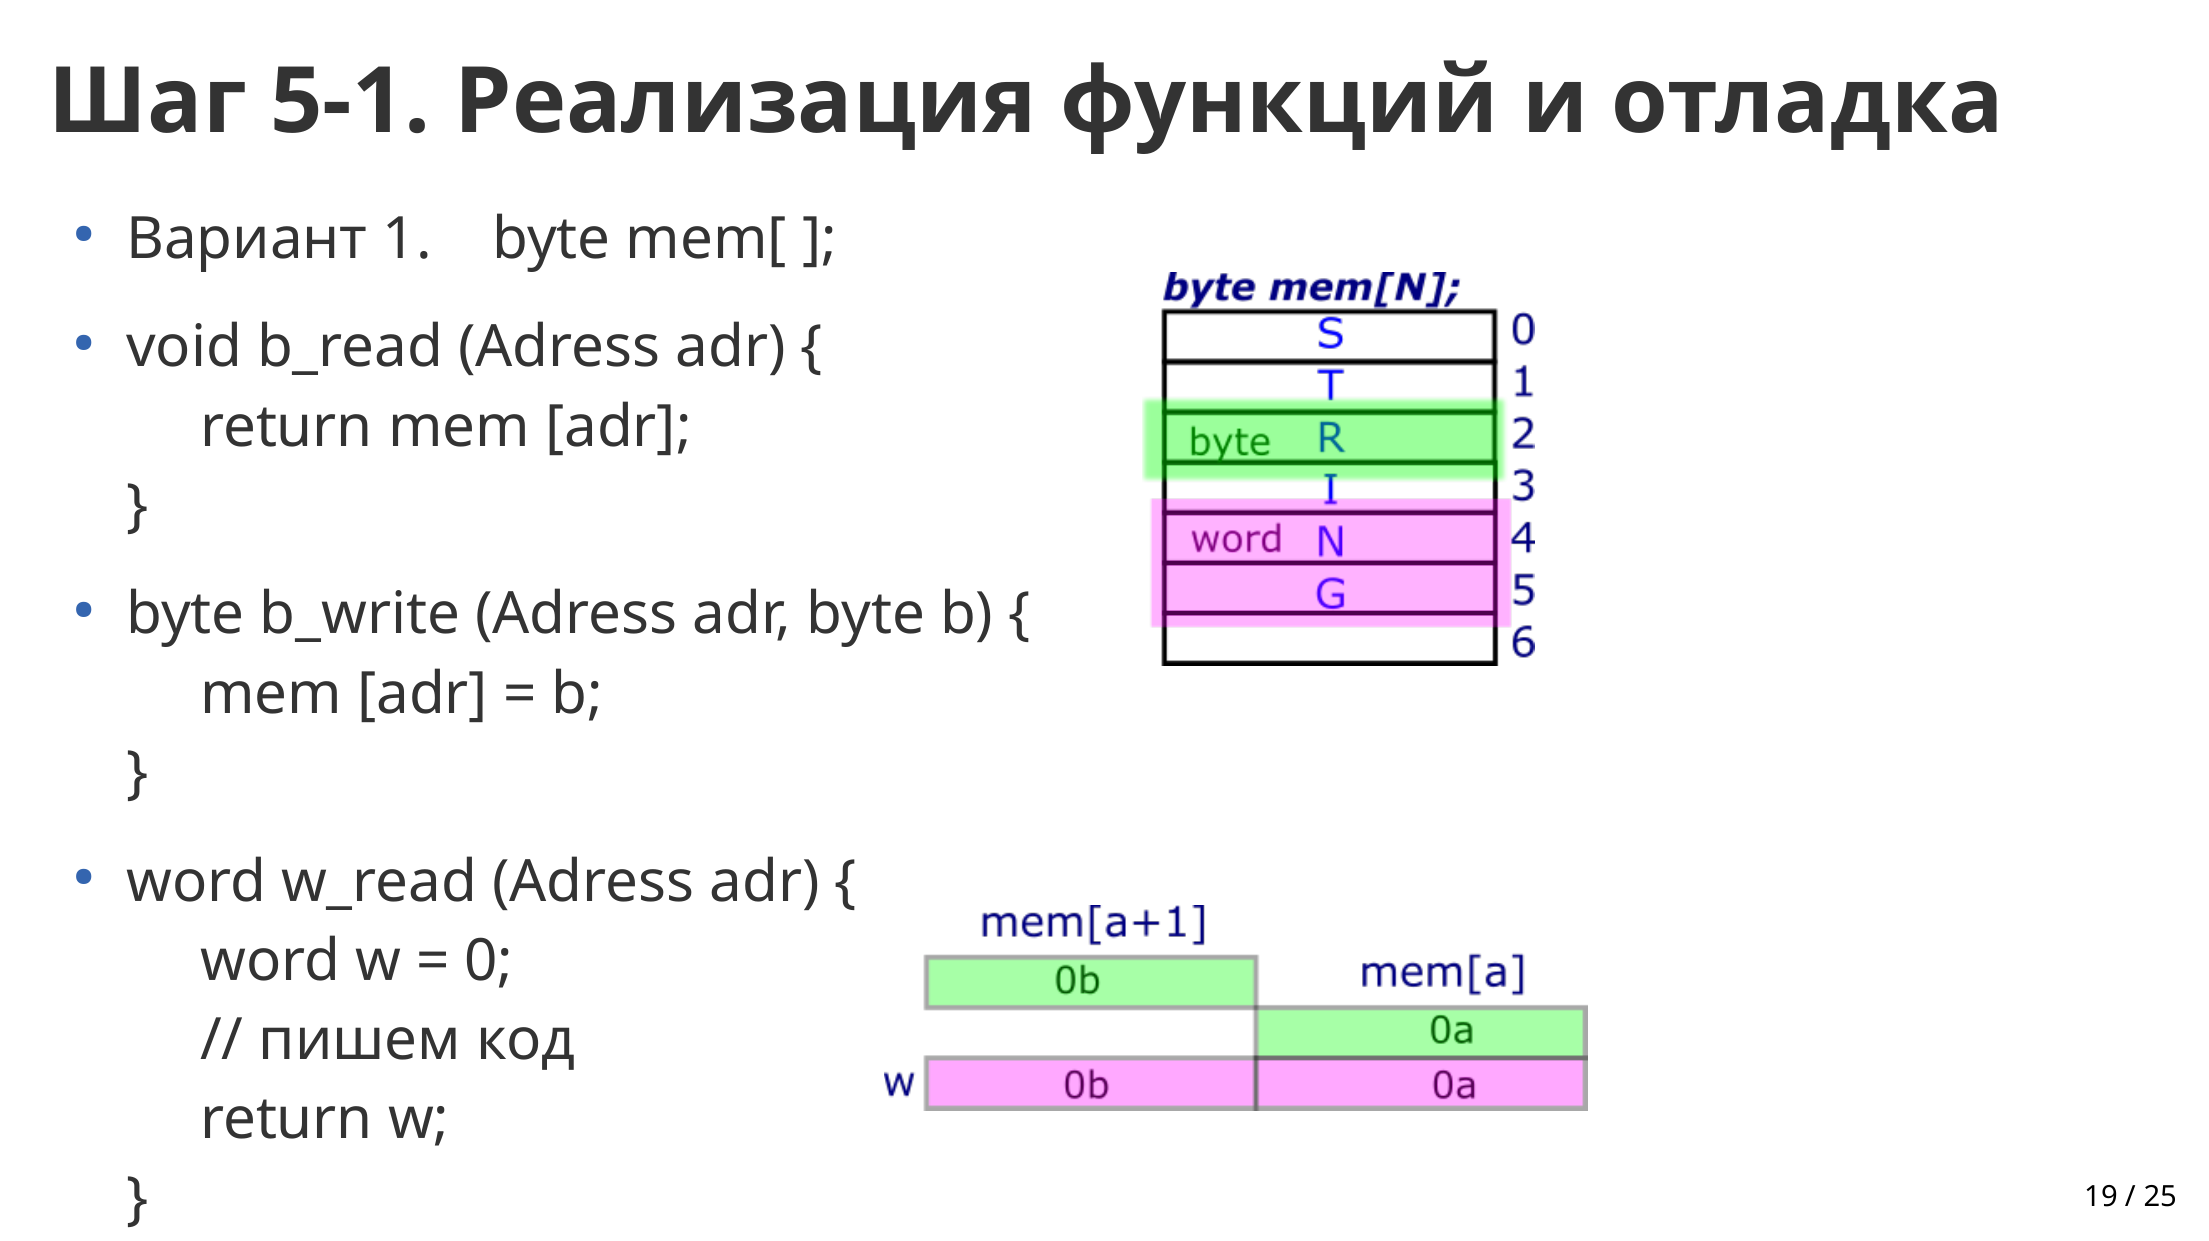

# Шаг 5-1. Реализация функций и отладка
Вариант 1. byte mem[ ];
void b_read (Adress adr) {
	return mem [adr];
}
byte b_write (Adress adr, byte b) {
	mem [adr] = b;
}
word w_read (Adress adr) {
	word w = 0;
	// пишем код
	return w;
}
19